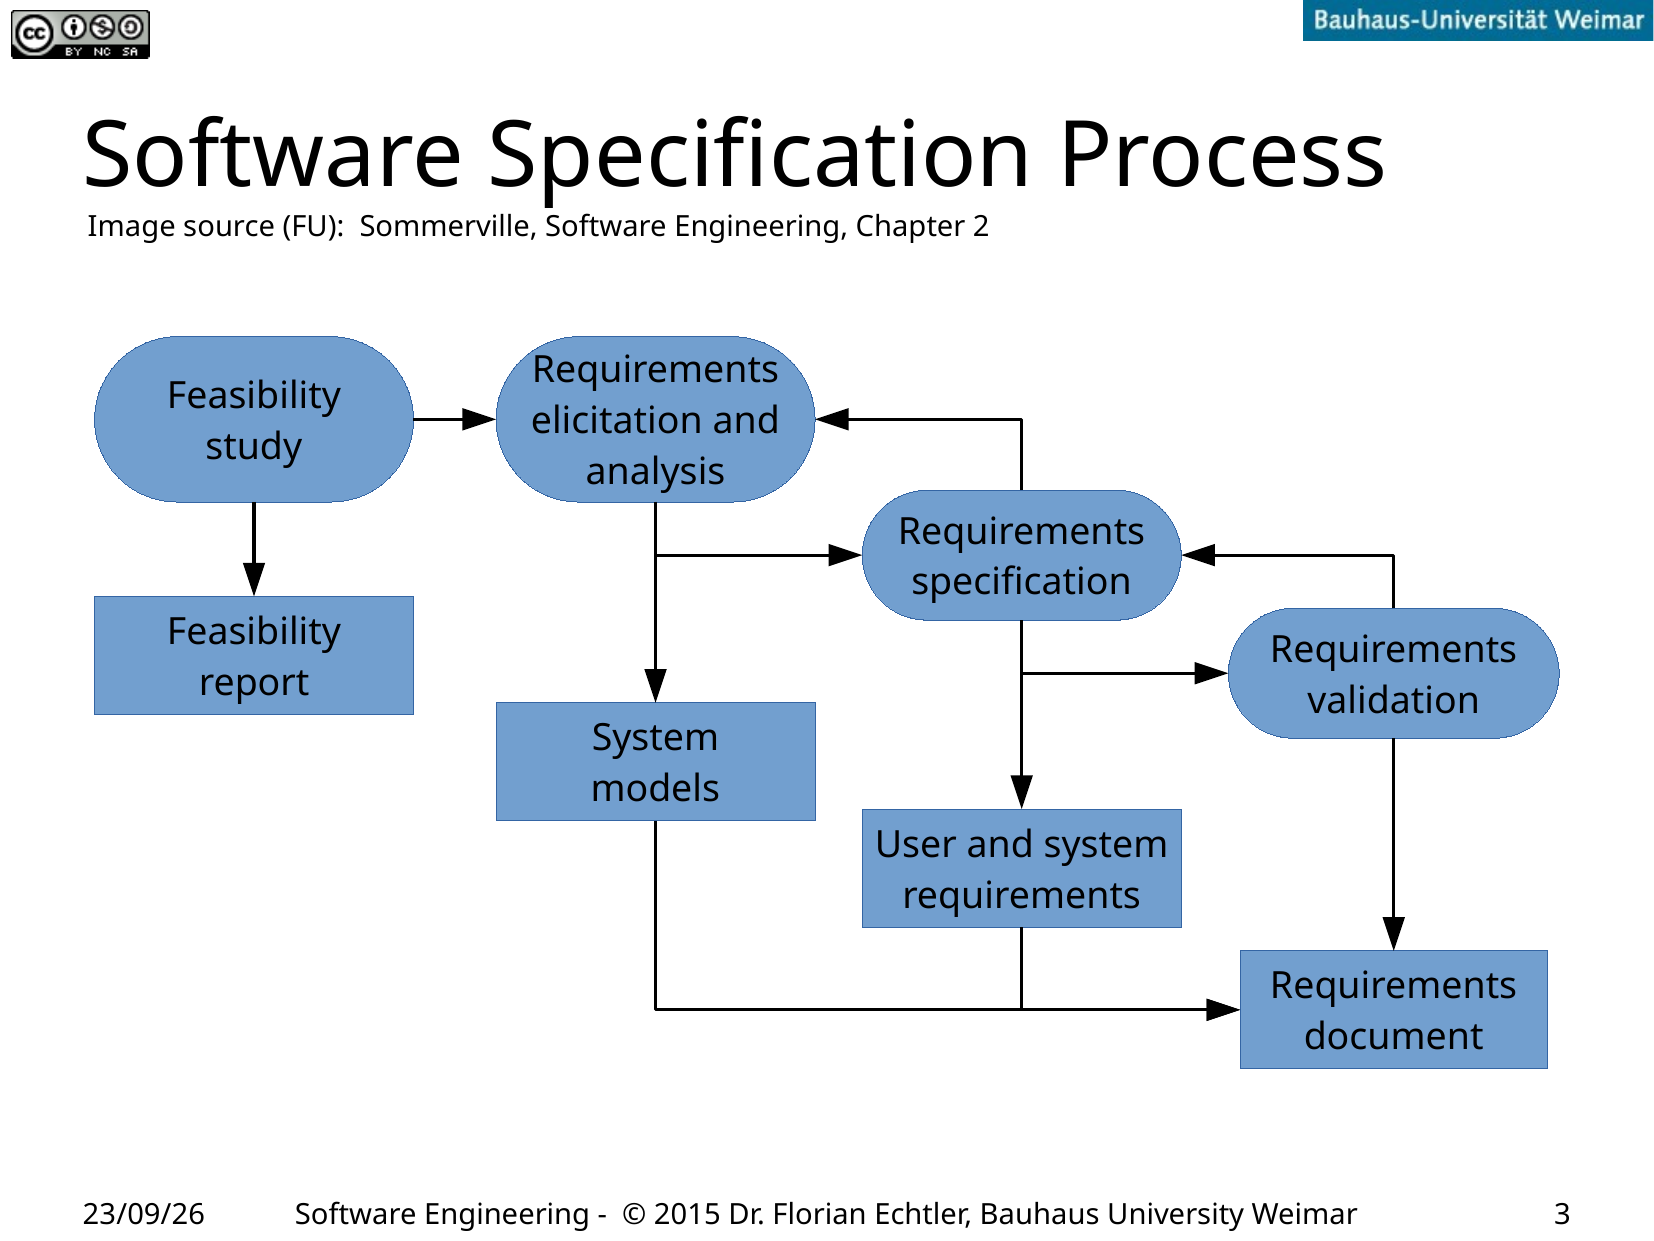

# Software Specification Process
Image source (FU): Sommerville, Software Engineering, Chapter 2
Feasibility
study
Requirements
elicitation and
analysis
Requirements
specification
Feasibility
report
Requirements
validation
System
models
User and system
requirements
Requirements
document
Software Engineering - © 2015 Dr. Florian Echtler, Bauhaus University Weimar
3